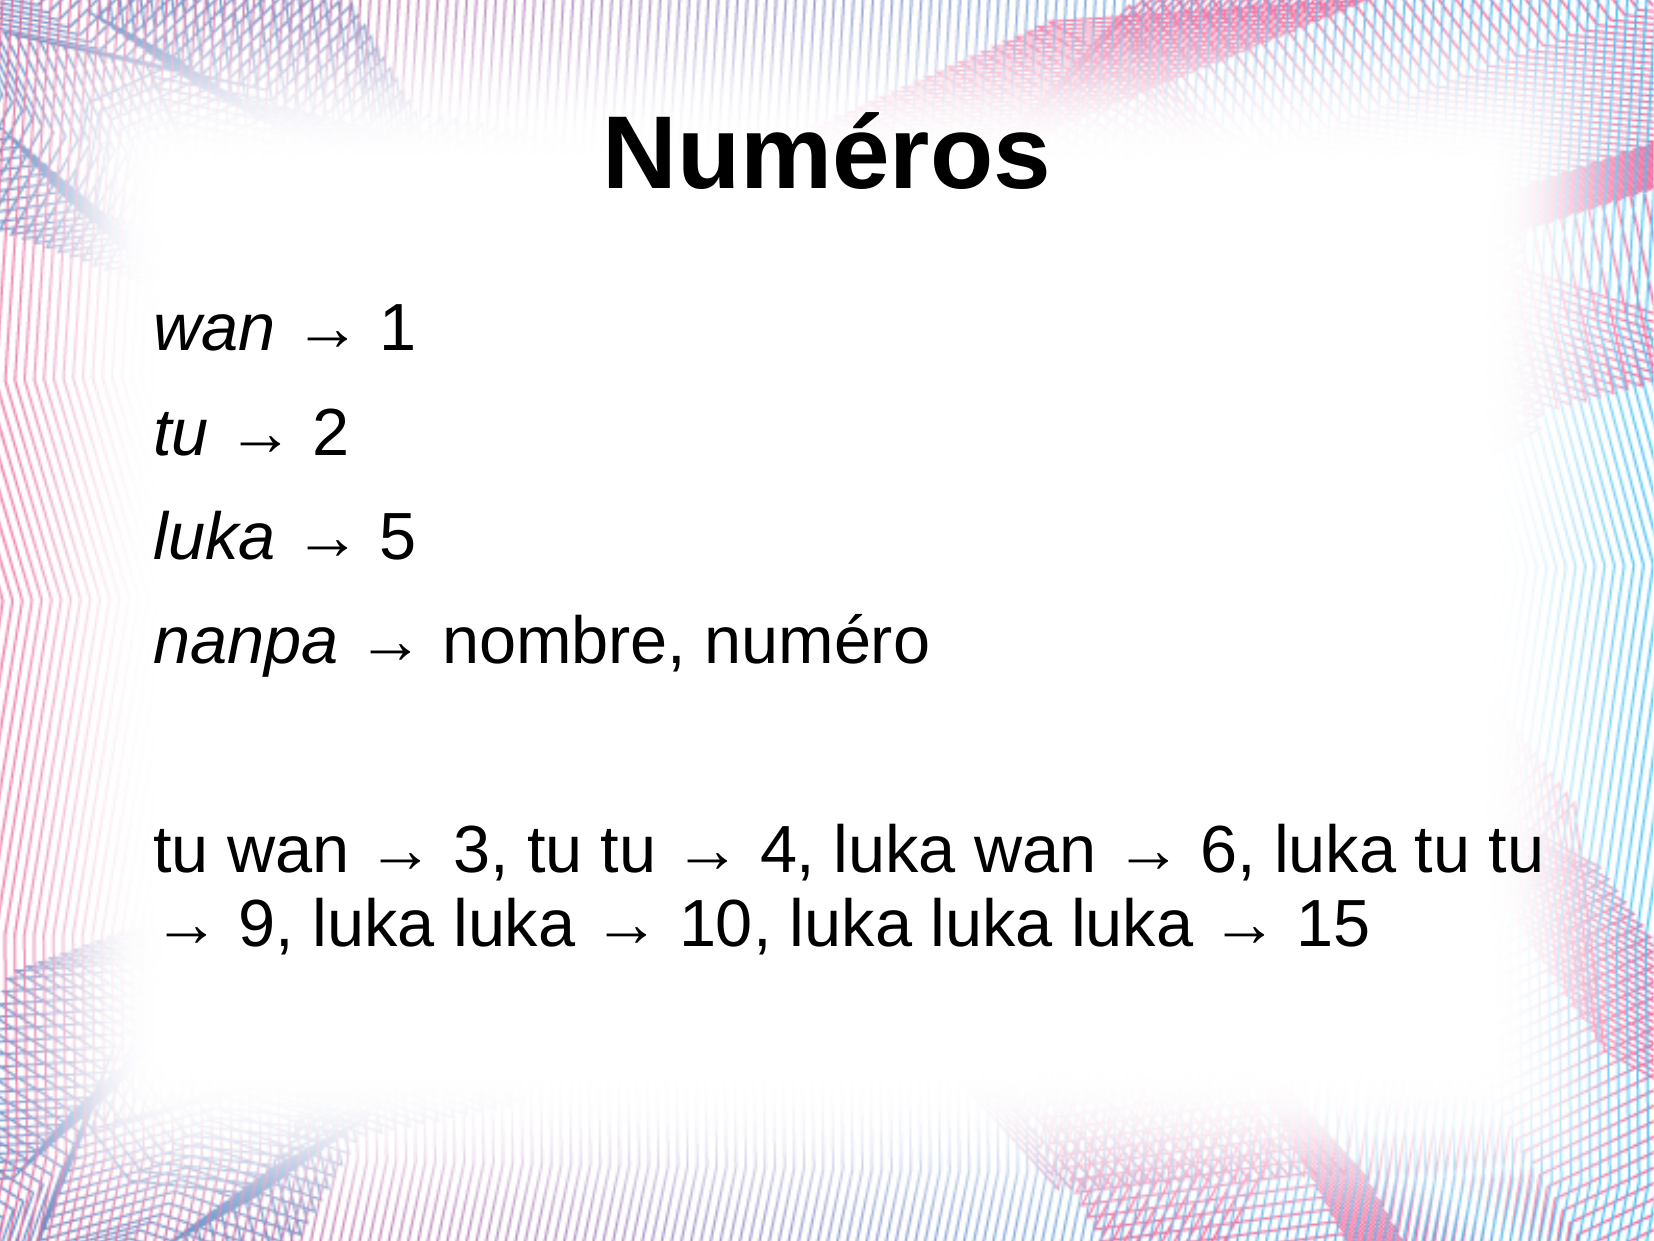

# Numéros
wan → 1
tu → 2
luka → 5
nanpa → nombre, numéro
tu wan → 3, tu tu → 4, luka wan → 6, luka tu tu → 9, luka luka → 10, luka luka luka → 15